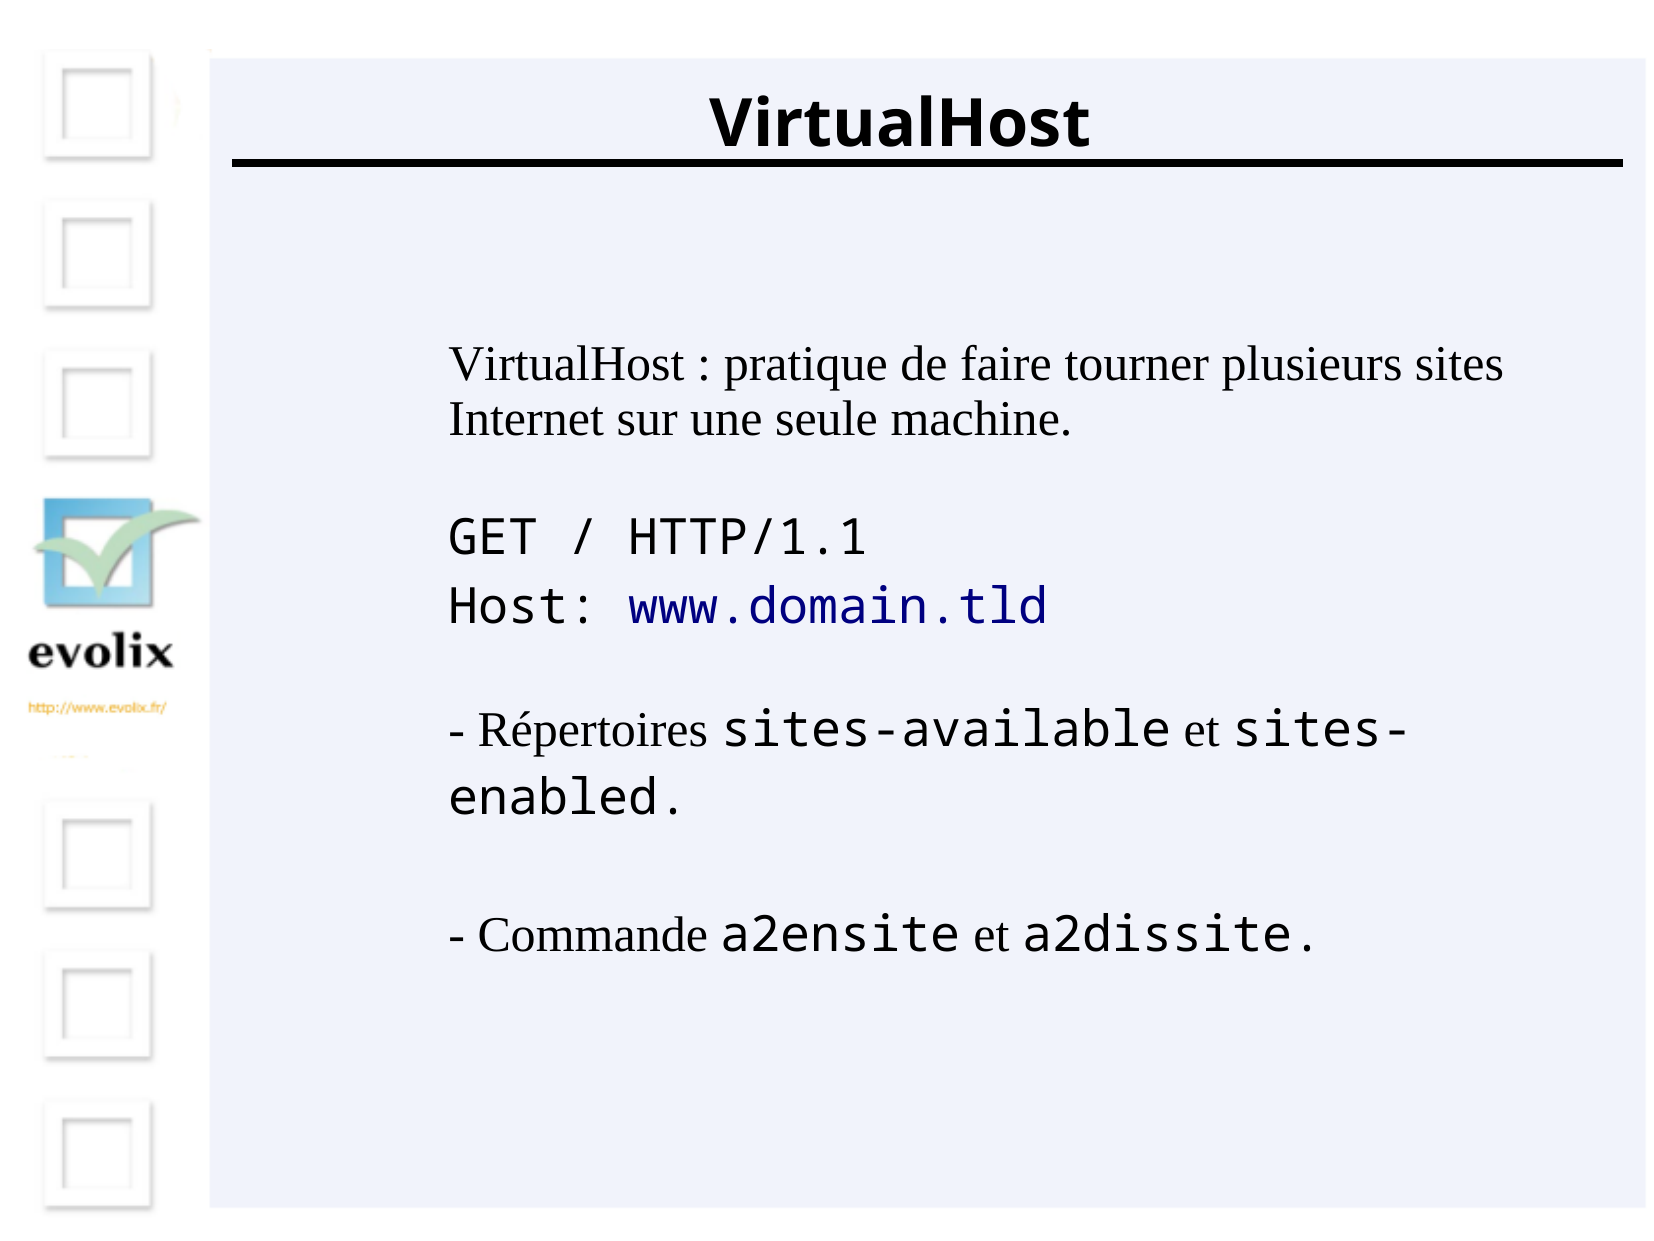

VirtualHost
# VirtualHost : pratique de faire tourner plusieurs sites Internet sur une seule machine.
GET / HTTP/1.1
Host: www.domain.tld
- Répertoires sites-available et sites-enabled.
- Commande a2ensite et a2dissite.